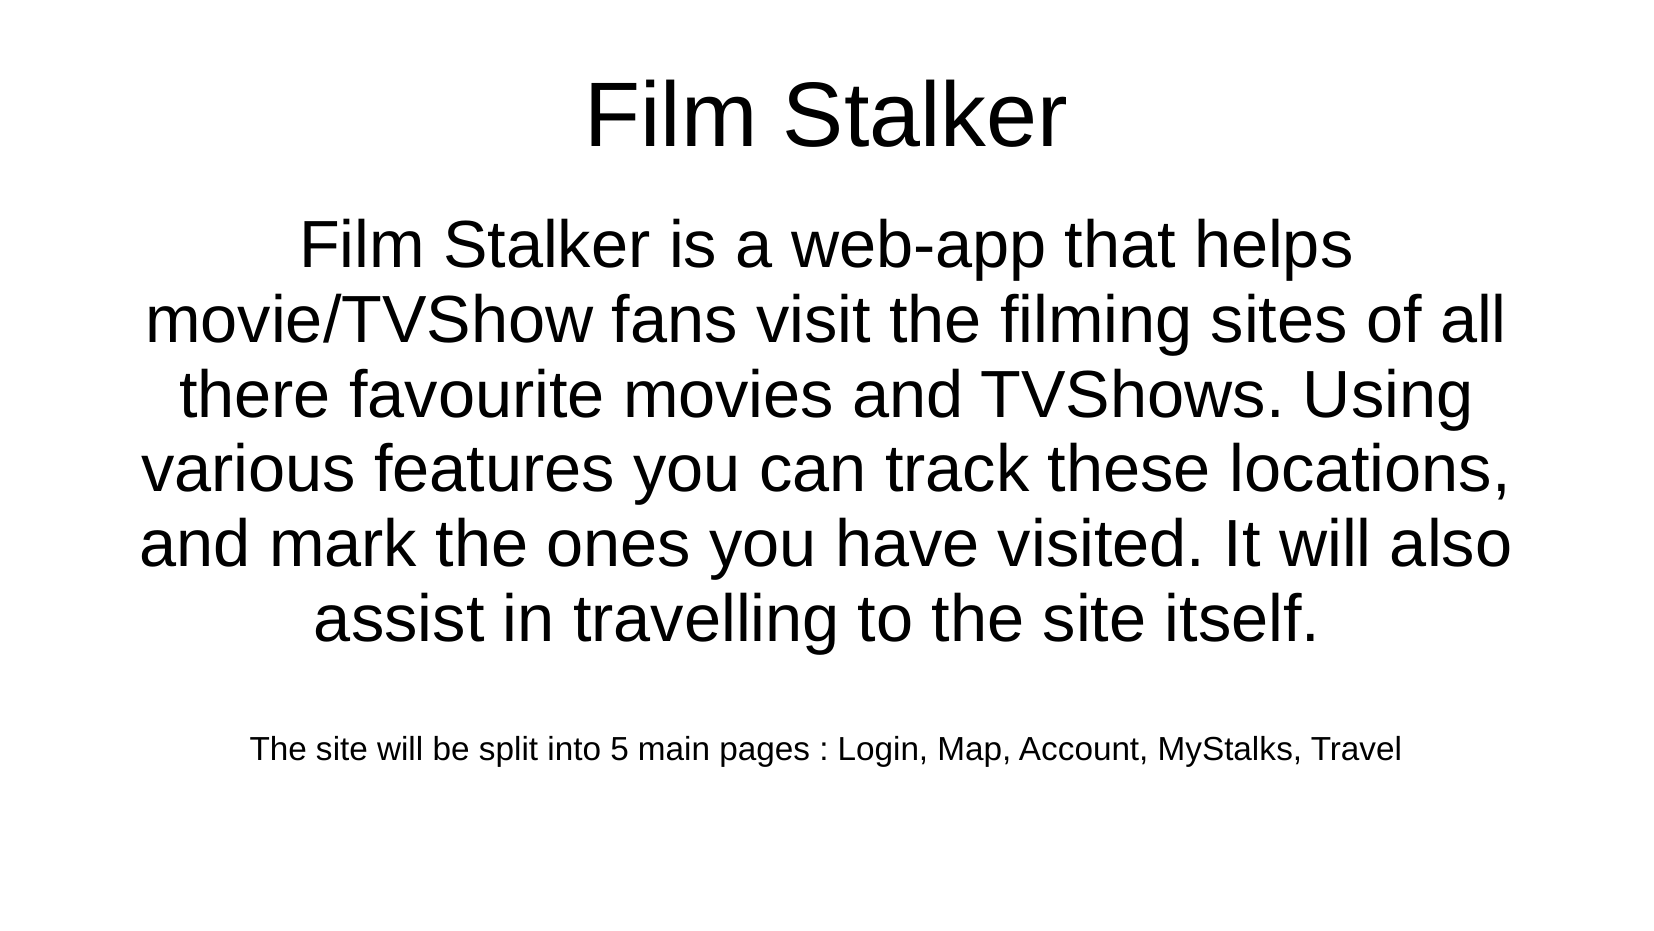

# Film Stalker
Film Stalker is a web-app that helps movie/TVShow fans visit the filming sites of all there favourite movies and TVShows. Using various features you can track these locations, and mark the ones you have visited. It will also assist in travelling to the site itself.
The site will be split into 5 main pages : Login, Map, Account, MyStalks, Travel